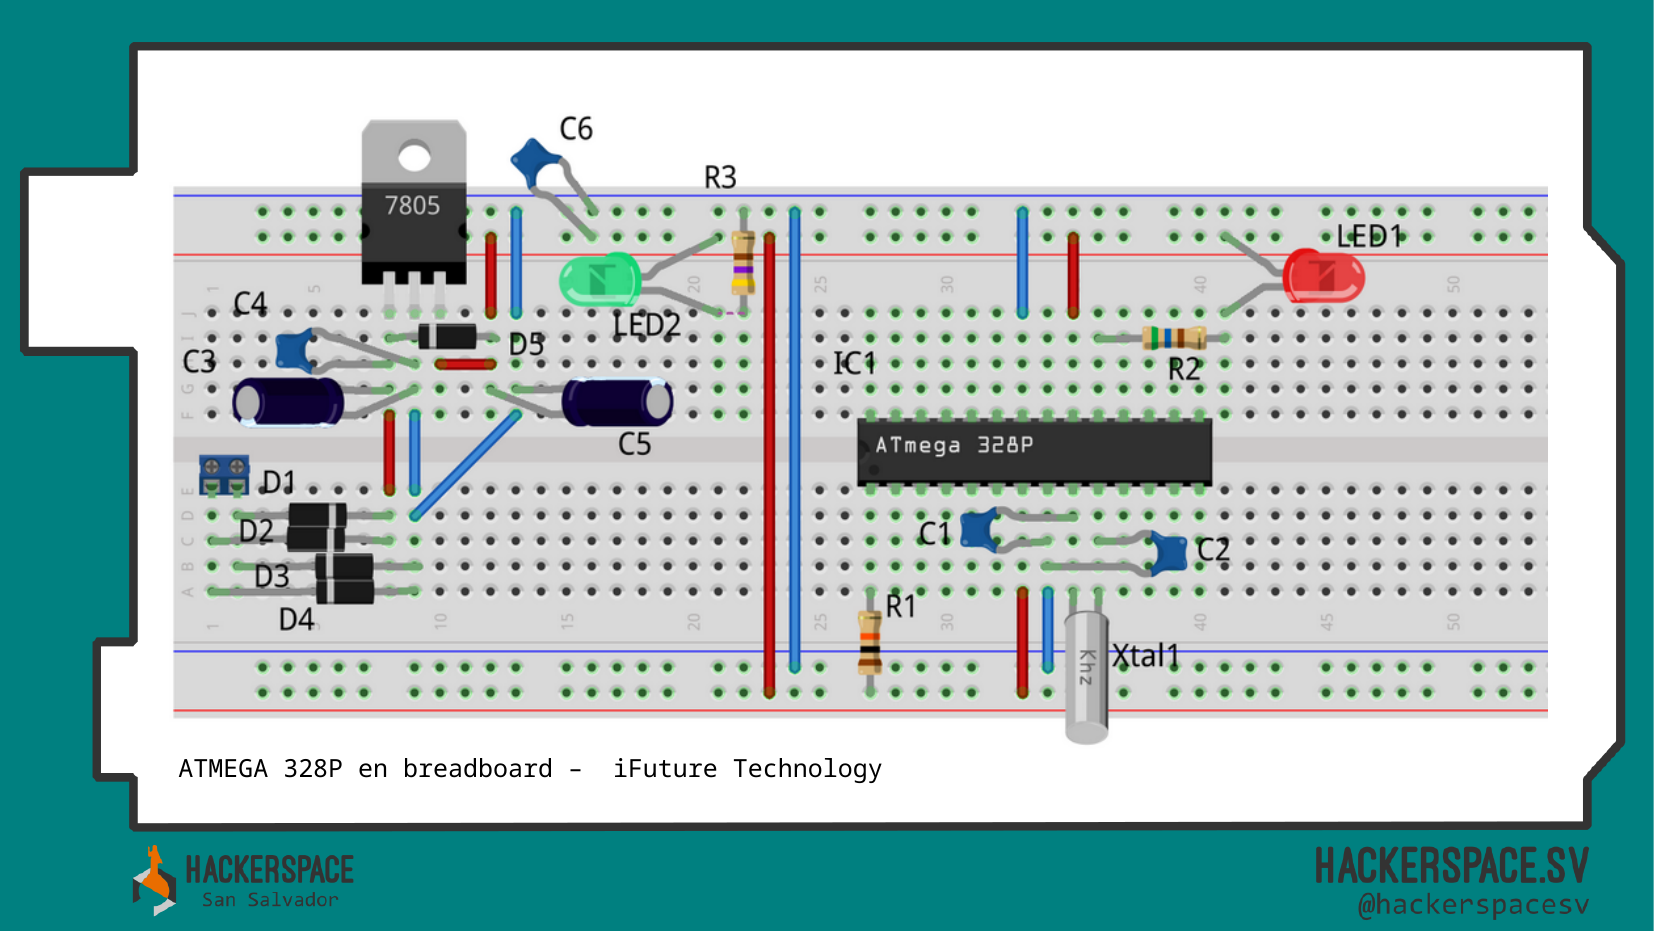

ATMEGA 328P en breadboard – iFuture Technology